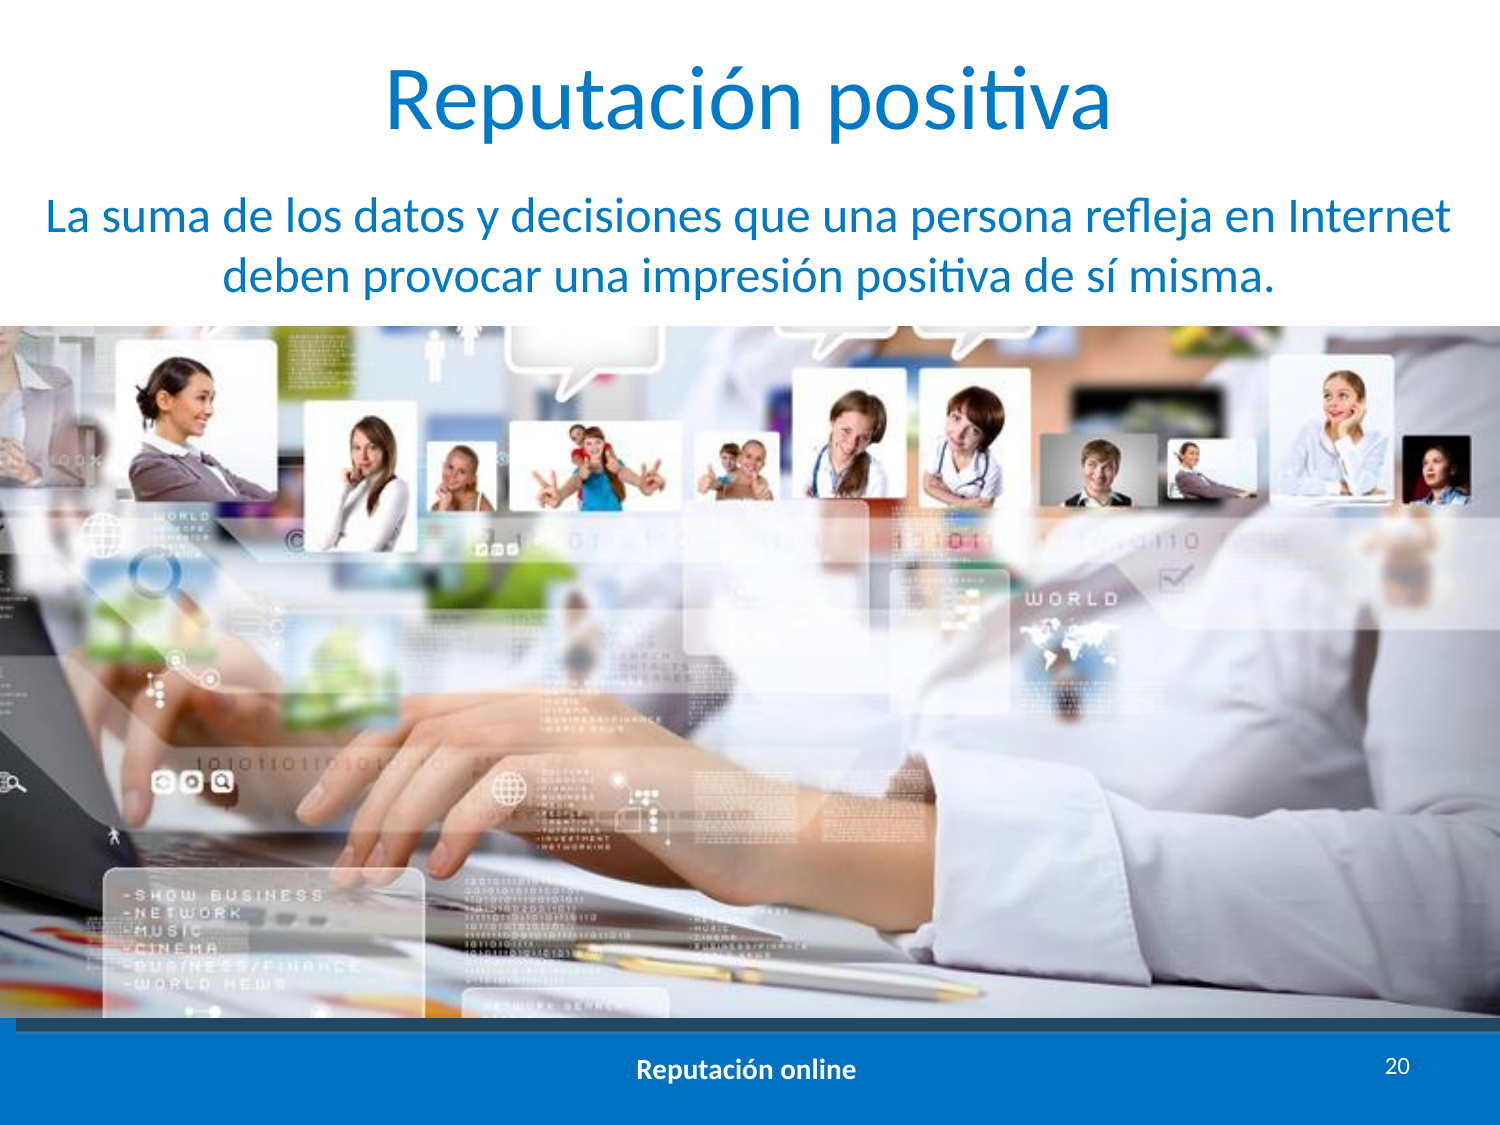

Reputación positiva
# La suma de los datos y decisiones que una persona refleja en Internet deben provocar una impresión positiva de sí misma.
Reputación online